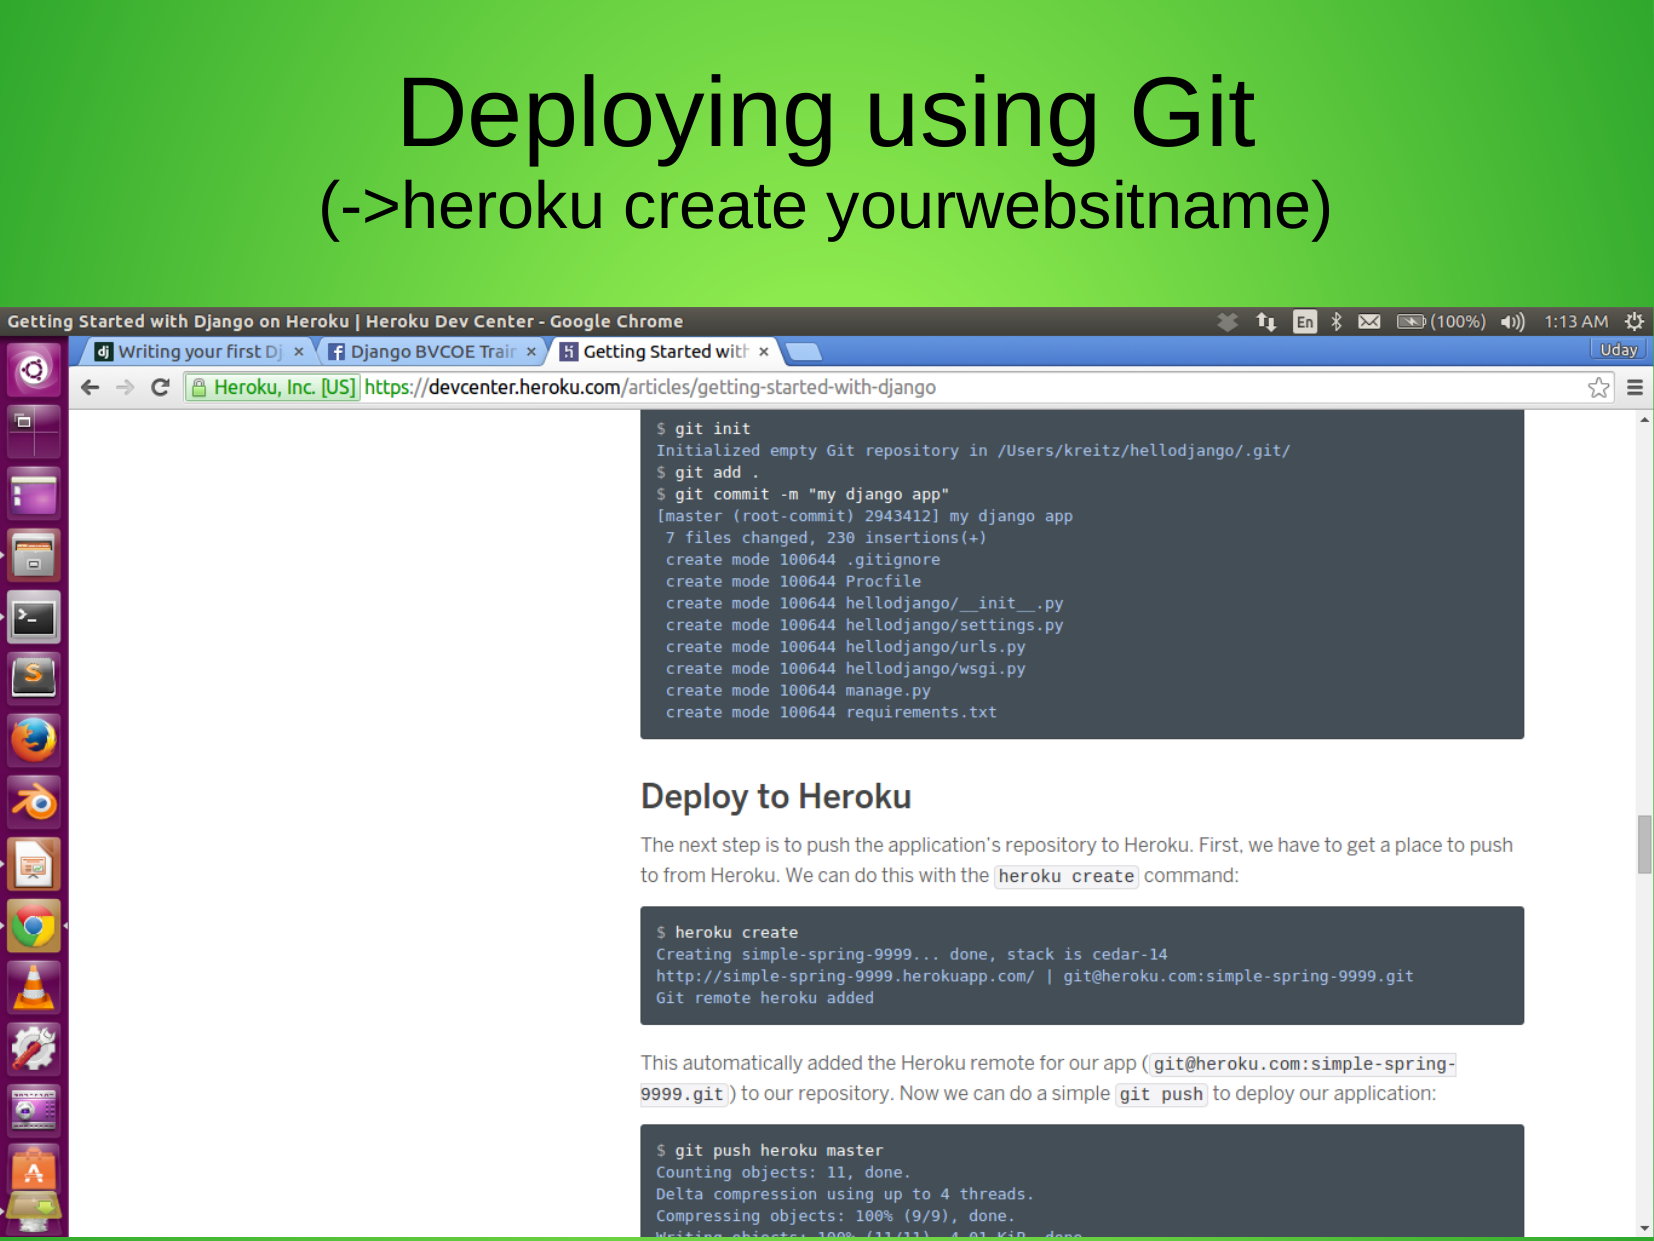

# Deploying using Git (->heroku create yourwebsitname)